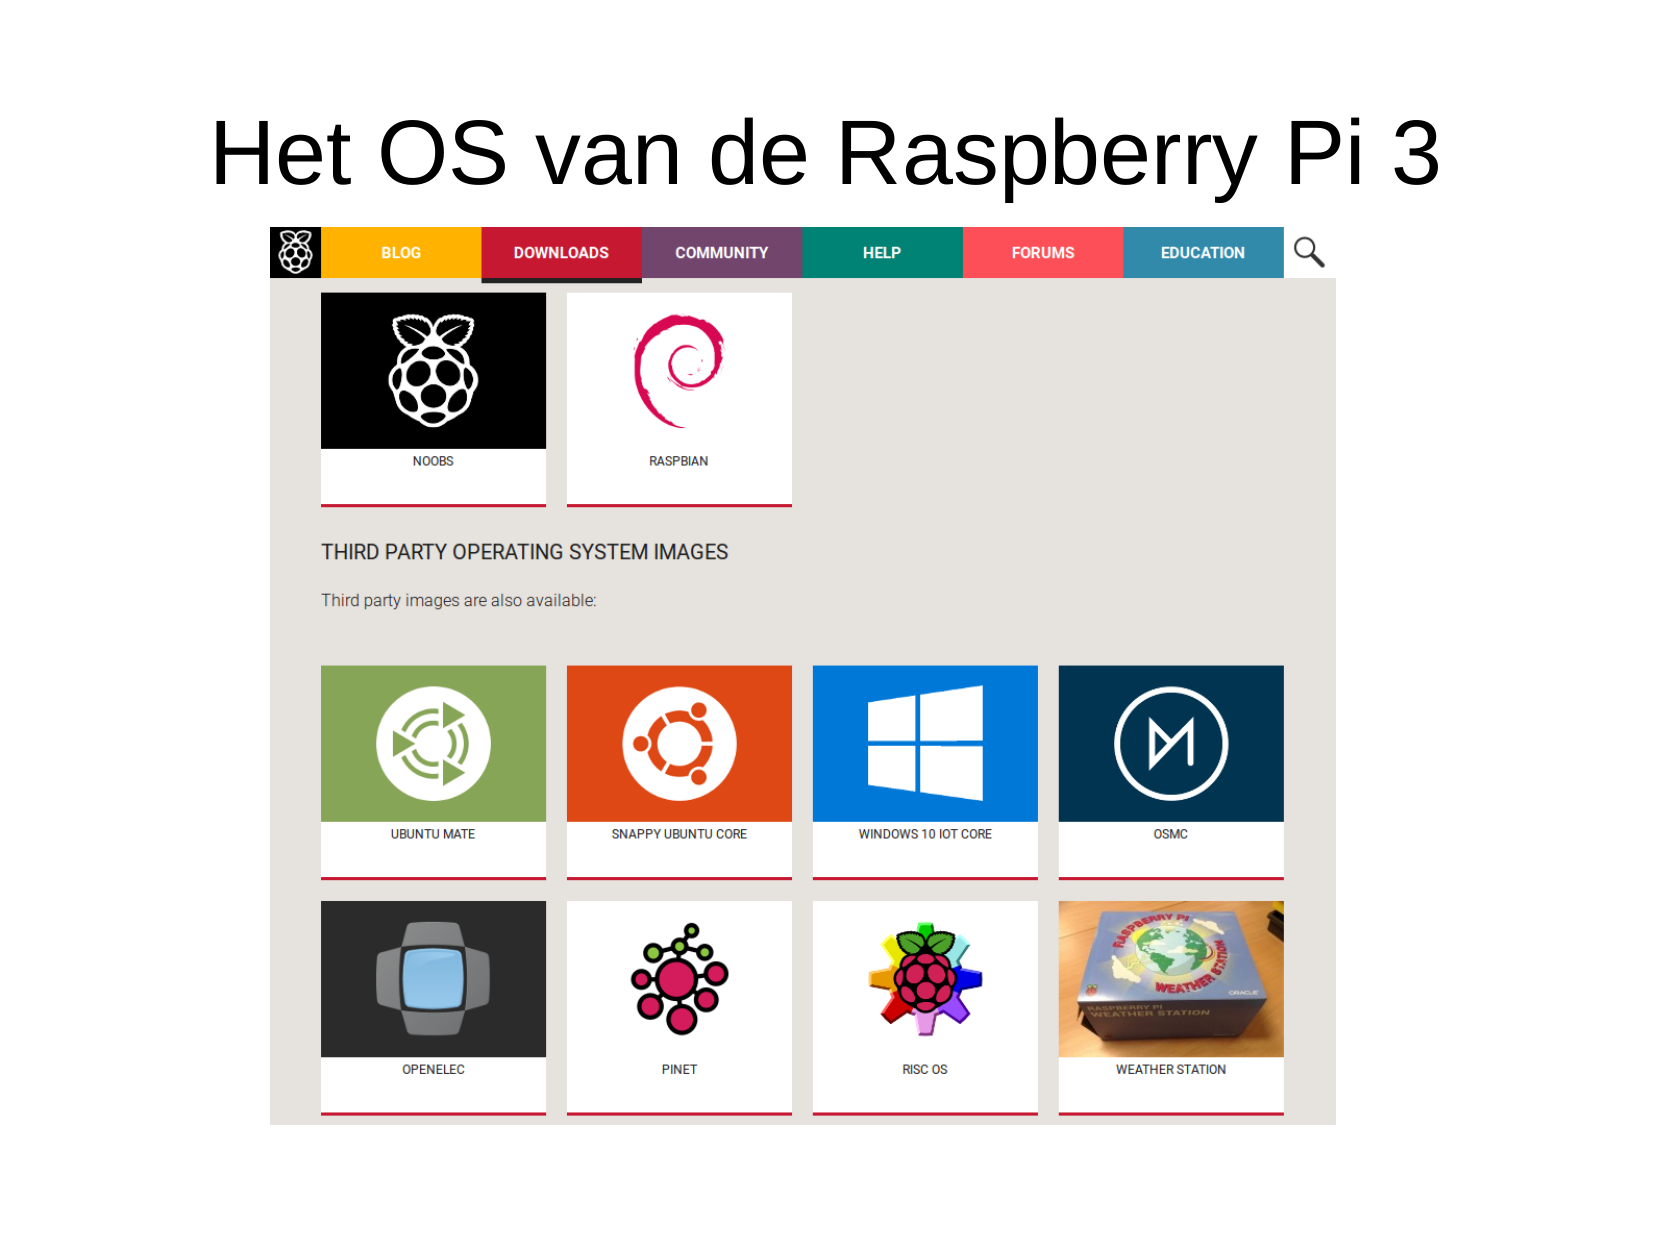

# Het OS van de Raspberry Pi 3